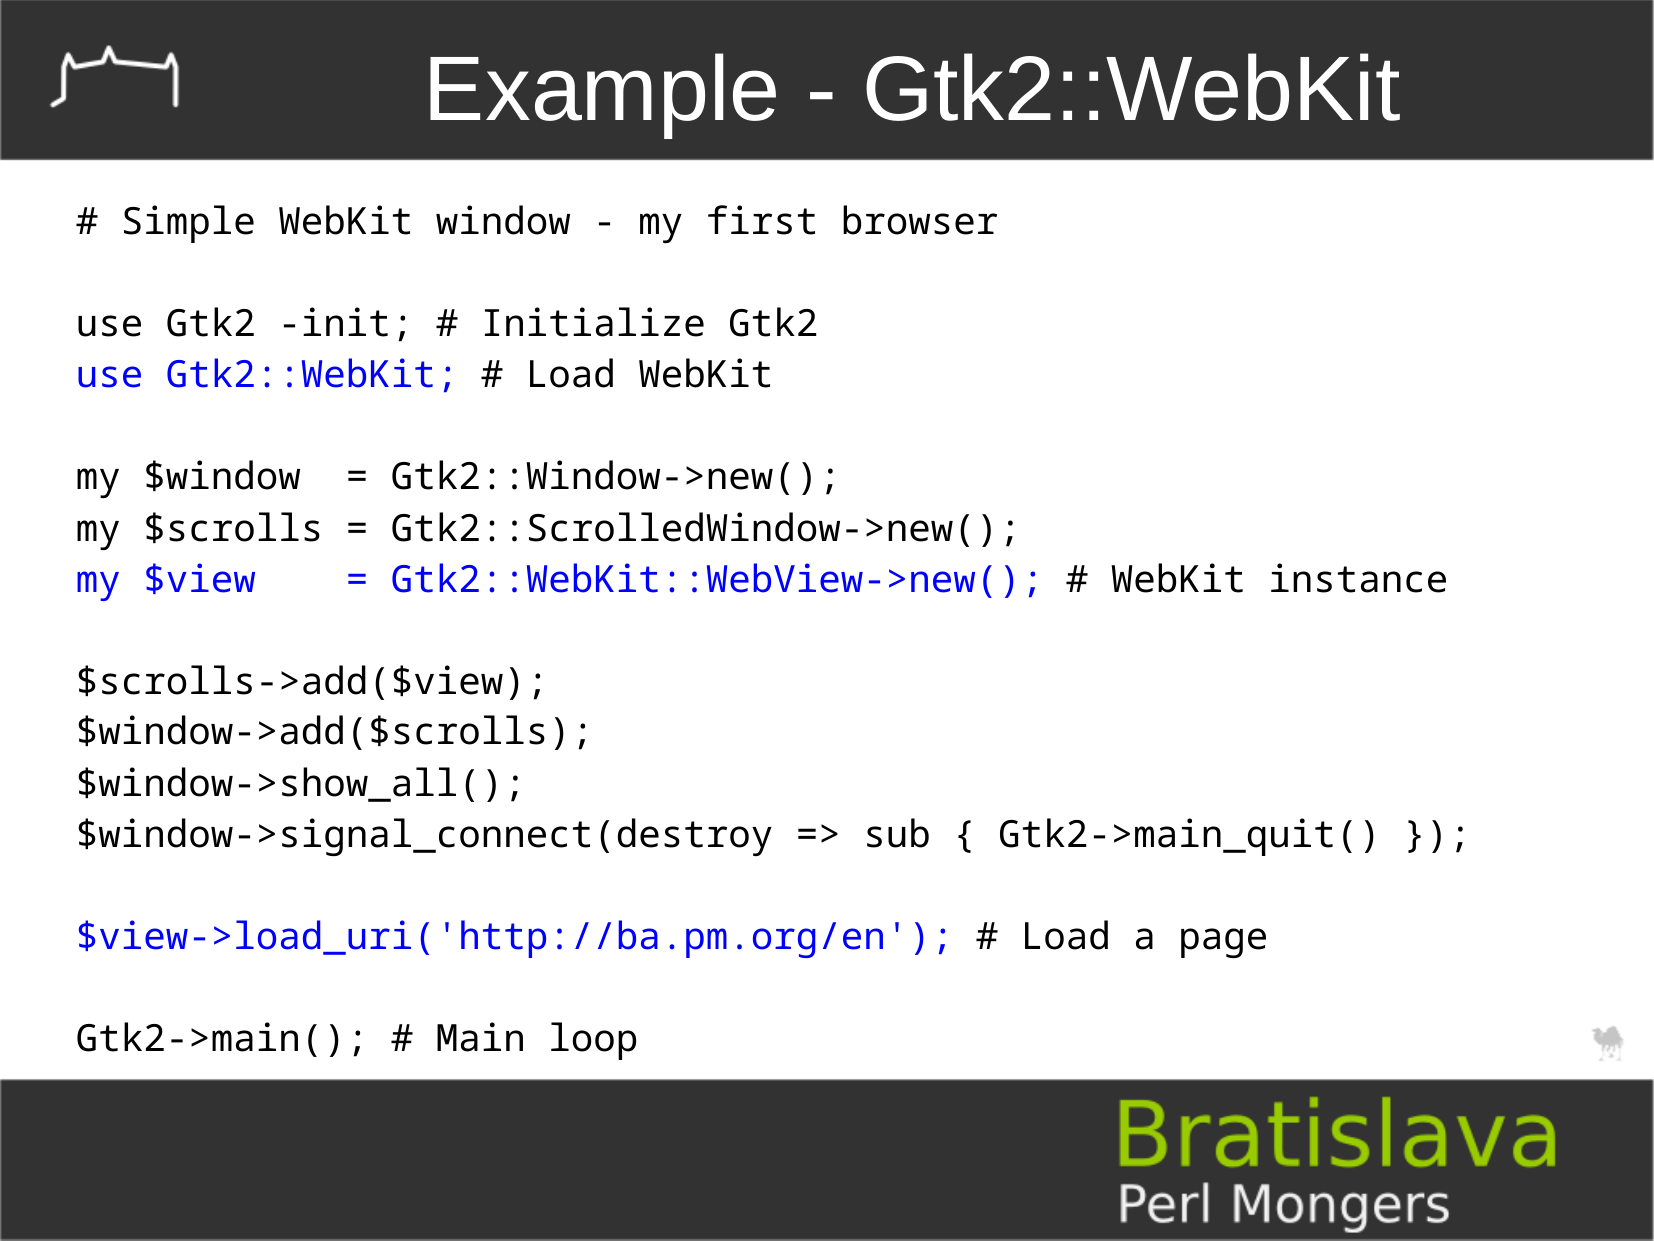

# Example - Gtk2::WebKit
# Simple WebKit window - my first browser
use Gtk2 -init; # Initialize Gtk2
use Gtk2::WebKit; # Load WebKit
my $window = Gtk2::Window->new();
my $scrolls = Gtk2::ScrolledWindow->new();
my $view = Gtk2::WebKit::WebView->new(); # WebKit instance
$scrolls->add($view);
$window->add($scrolls);
$window->show_all();
$window->signal_connect(destroy => sub { Gtk2->main_quit() });
$view->load_uri('http://ba.pm.org/en'); # Load a page
Gtk2->main(); # Main loop